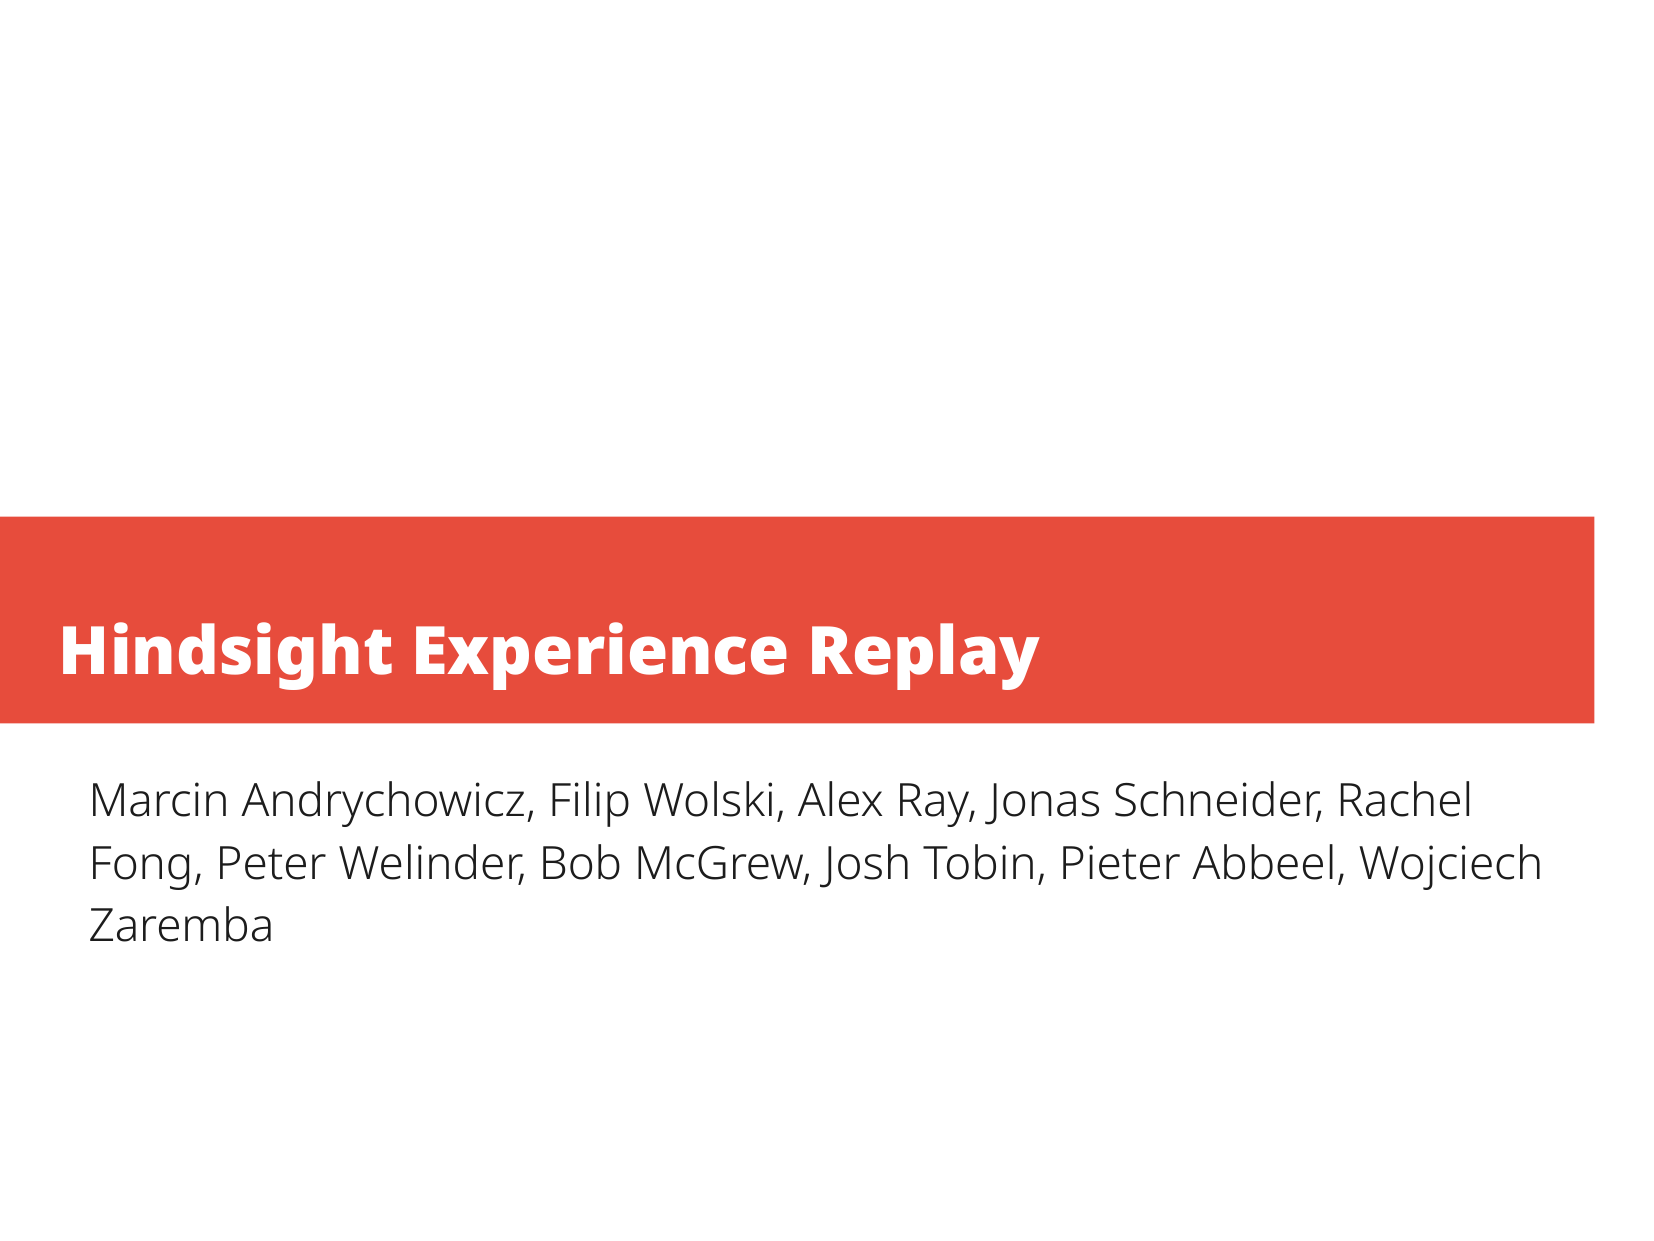

# Hindsight Experience Replay
Marcin Andrychowicz, Filip Wolski, Alex Ray, Jonas Schneider, Rachel Fong, Peter Welinder, Bob McGrew, Josh Tobin, Pieter Abbeel, Wojciech Zaremba